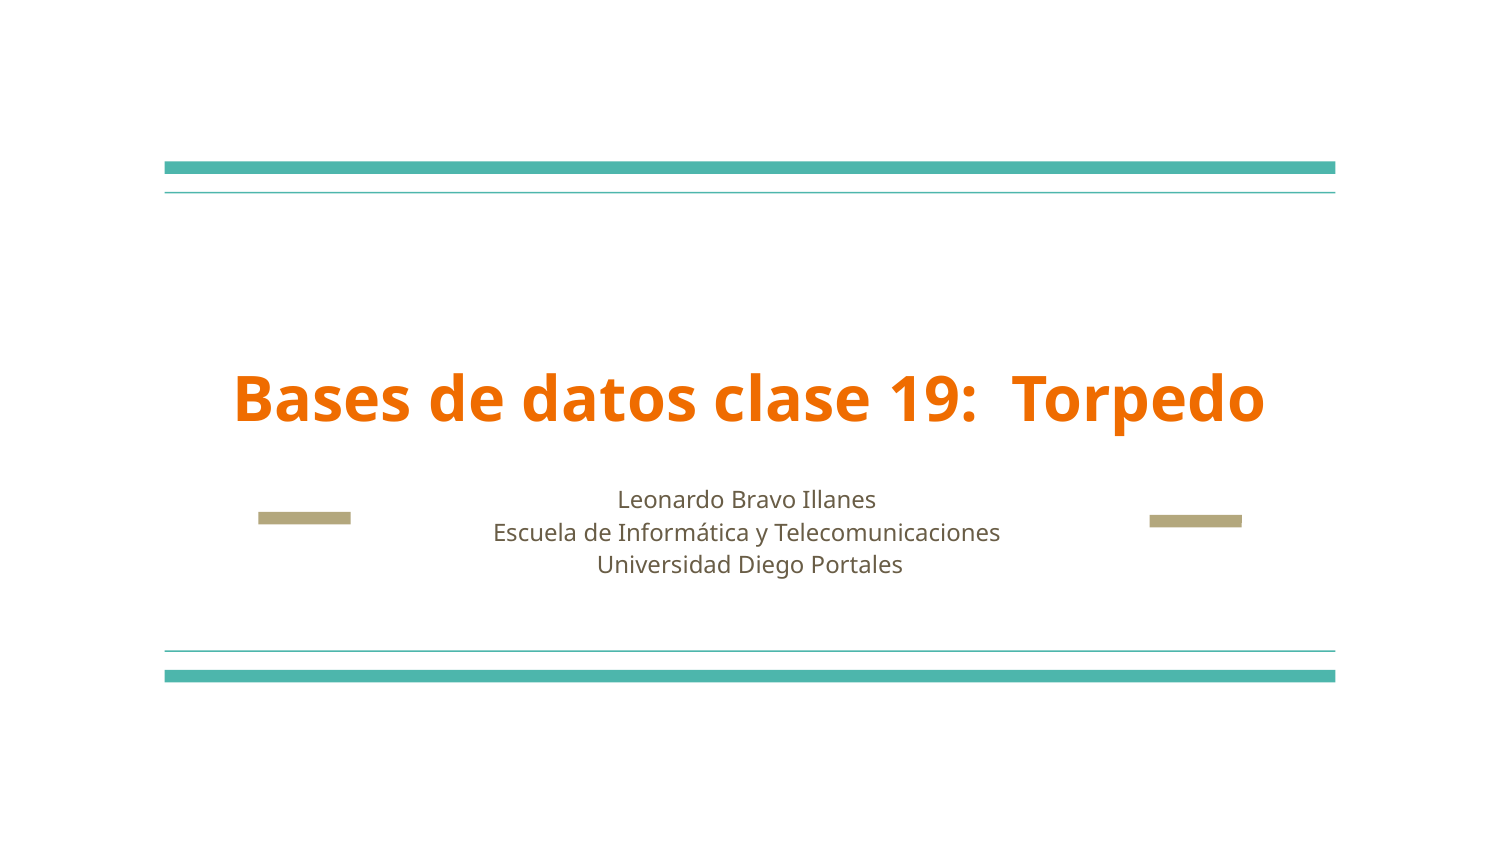

# Bases de datos clase 19: Torpedo
Leonardo Bravo Illanes
Escuela de Informática y Telecomunicaciones
Universidad Diego Portales